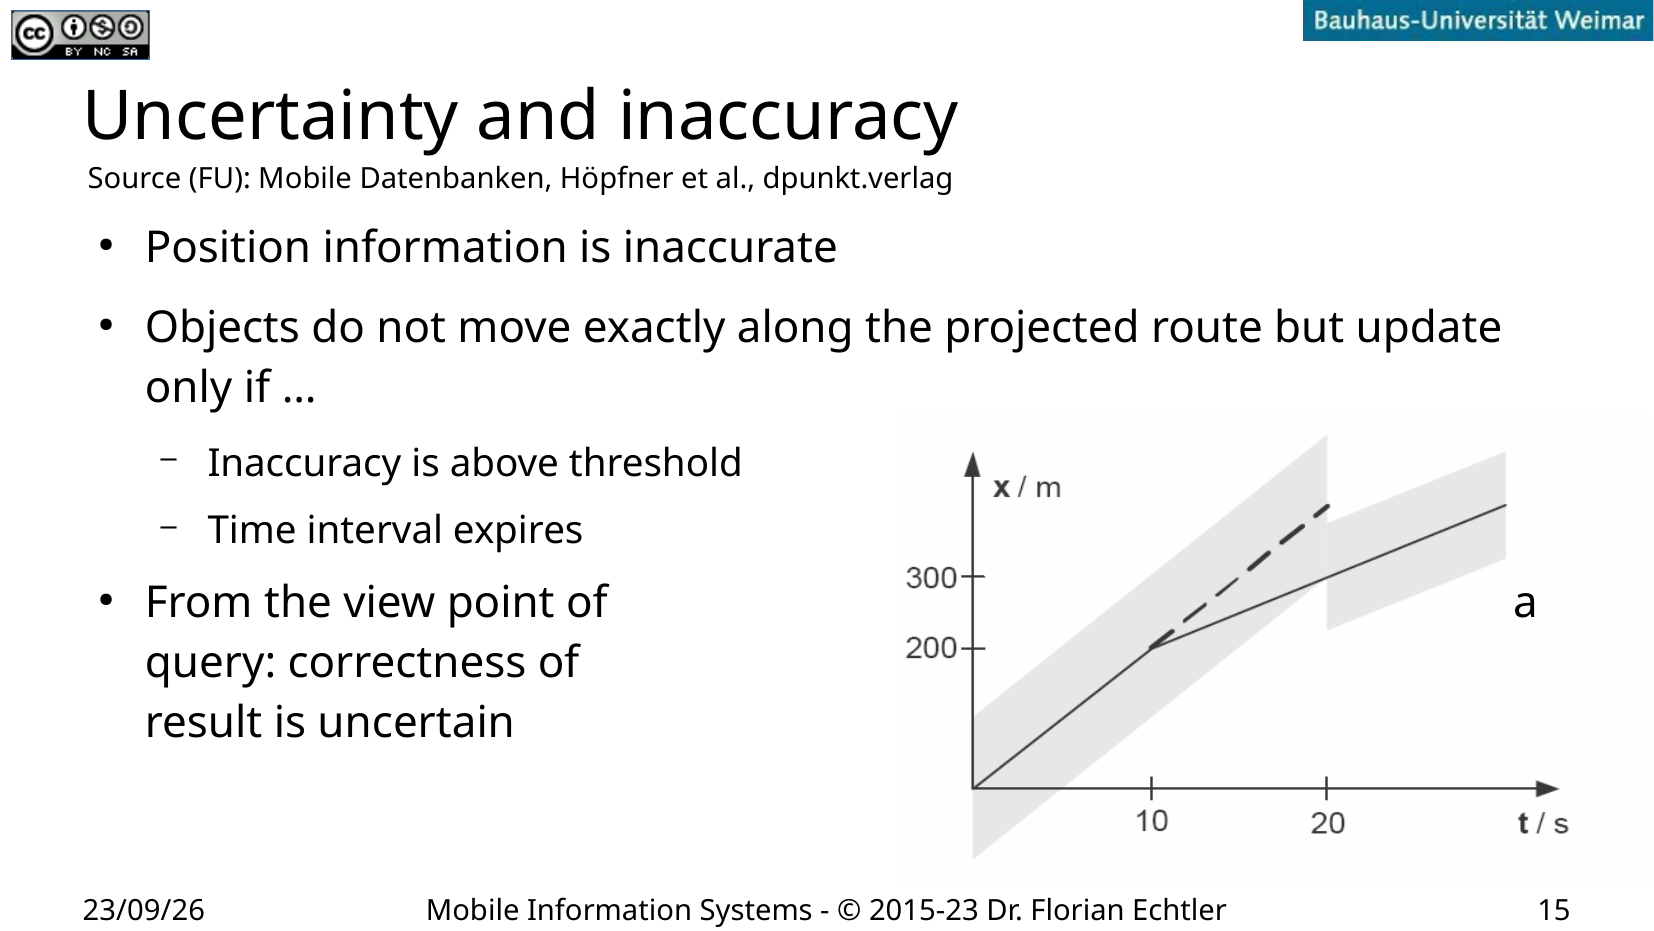

# Uncertainty and inaccuracy
Source (FU): Mobile Datenbanken, Höpfner et al., dpunkt.verlag
Position information is inaccurate
Objects do not move exactly along the projected route but update only if …
Inaccuracy is above threshold
Time interval expires
From the view point of a query: correctness of result is uncertain
Mobile Information Systems - © 2015-23 Dr. Florian Echtler
15